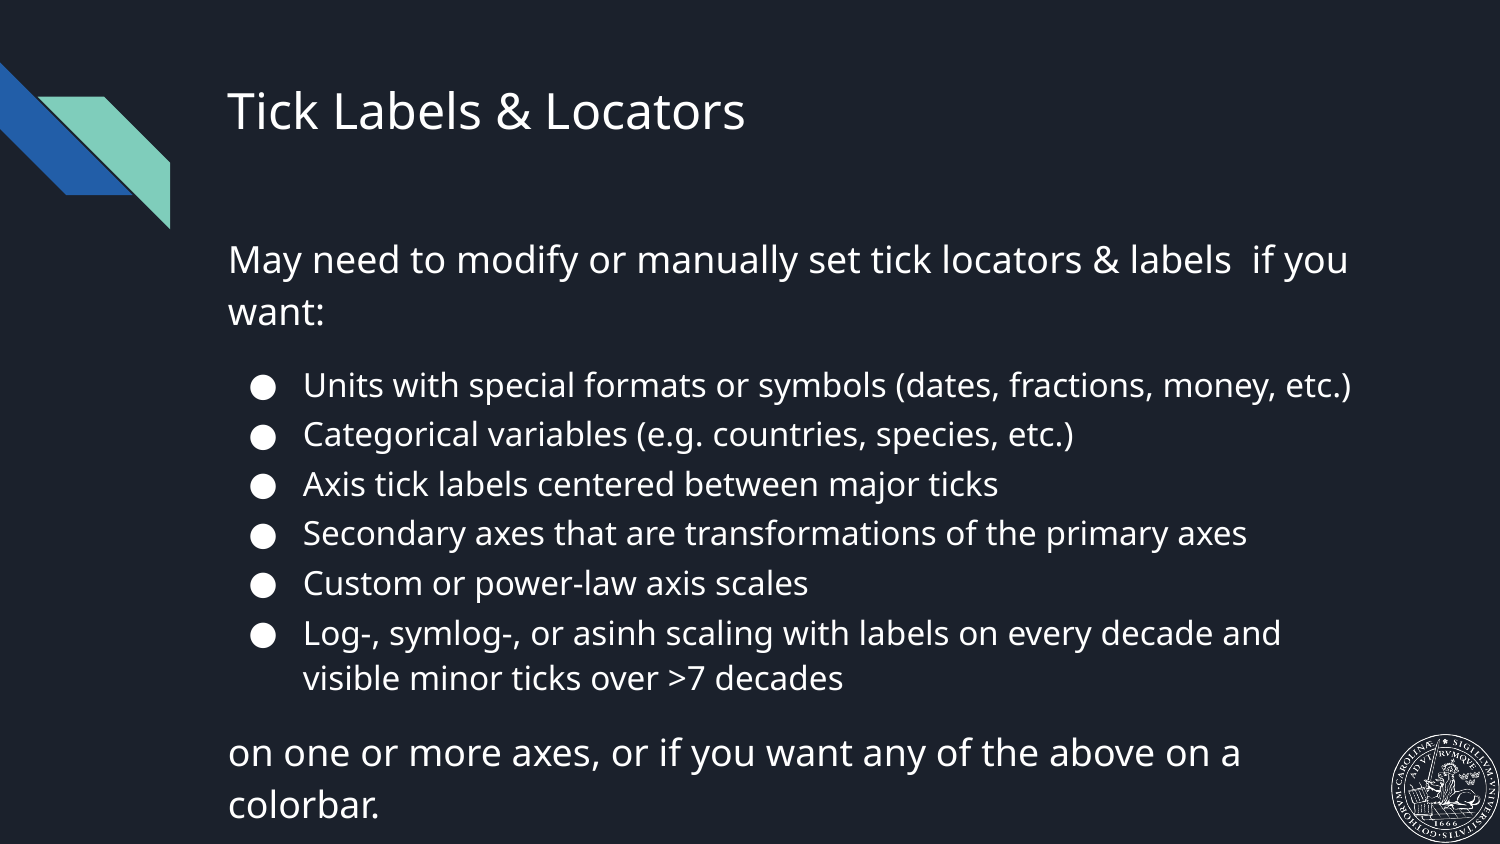

Tick Labels & Locators
# May need to modify or manually set tick locators & labels if you want:
Units with special formats or symbols (dates, fractions, money, etc.)
Categorical variables (e.g. countries, species, etc.)
Axis tick labels centered between major ticks
Secondary axes that are transformations of the primary axes
Custom or power-law axis scales
Log-, symlog-, or asinh scaling with labels on every decade and visible minor ticks over >7 decades
on one or more axes, or if you want any of the above on a colorbar.